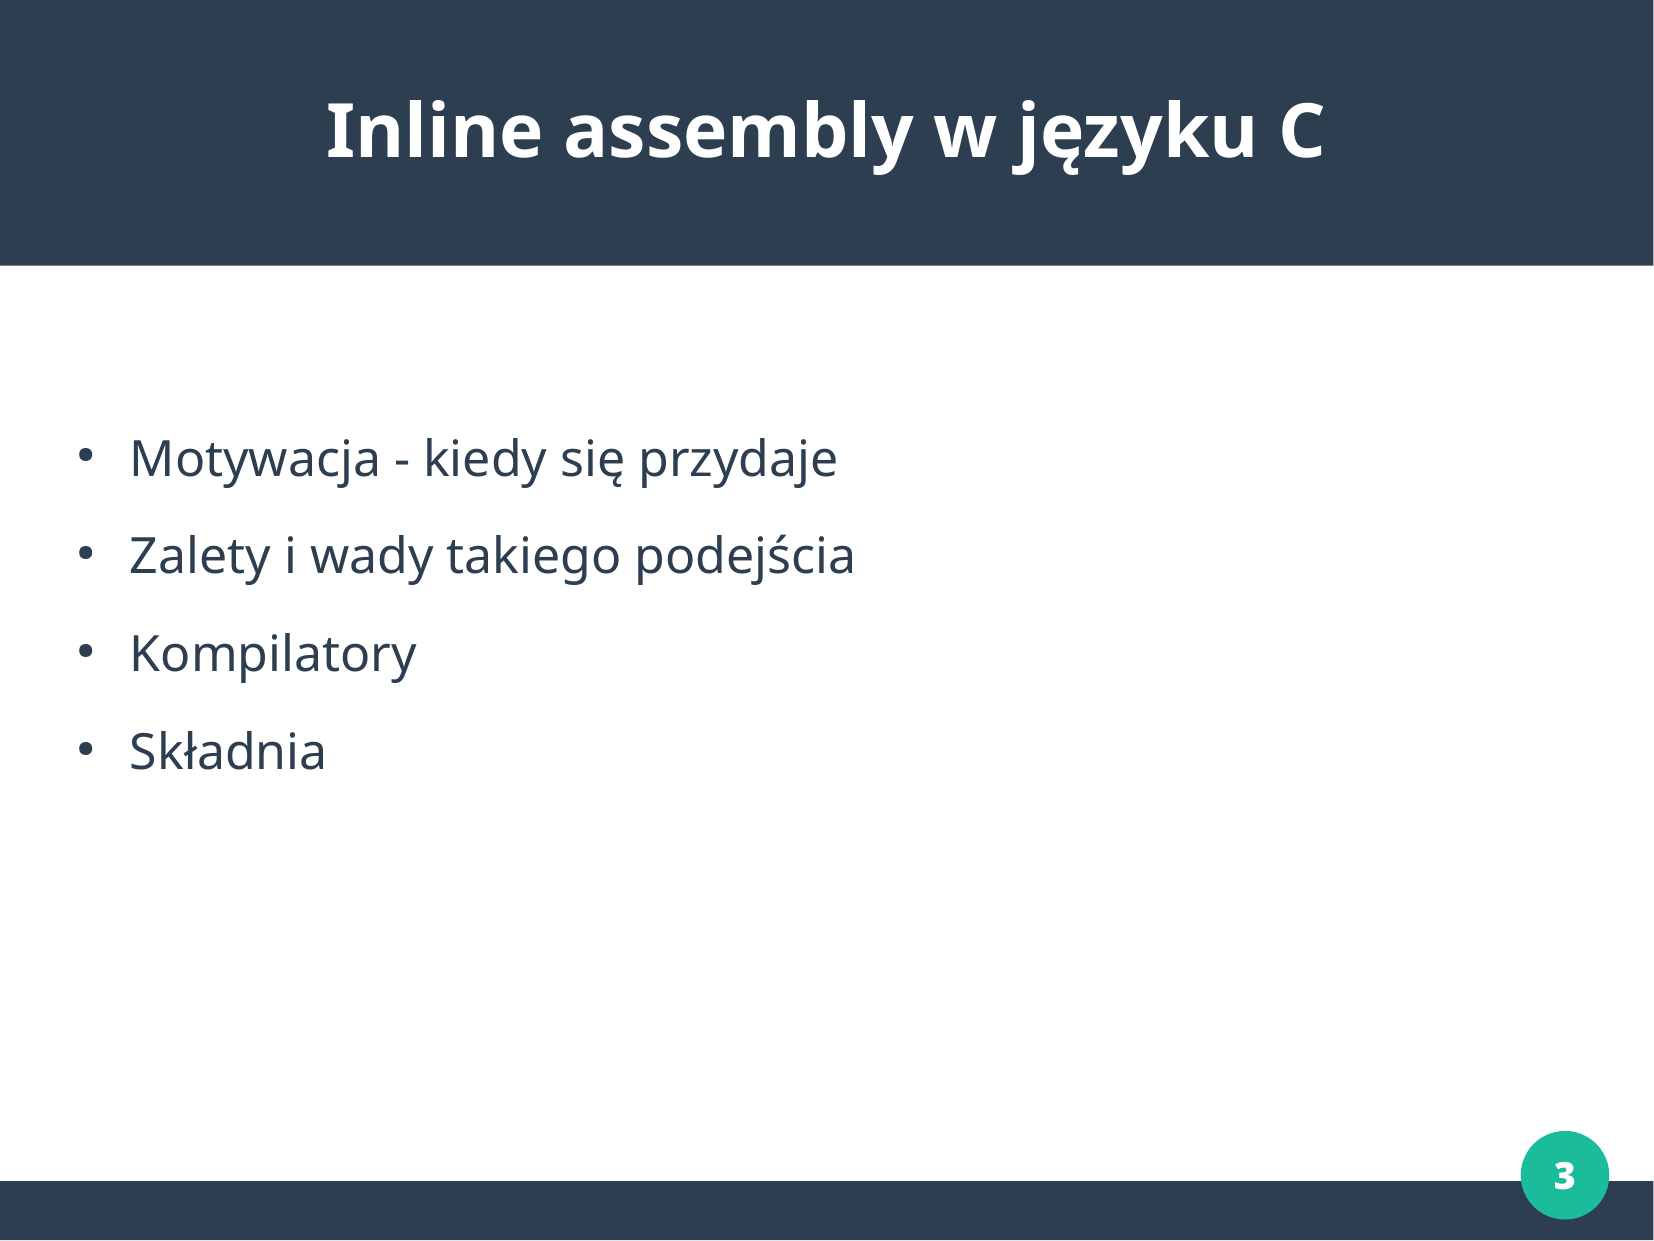

# Inline assembly w języku C
Motywacja - kiedy się przydaje
Zalety i wady takiego podejścia
Kompilatory
Składnia
3